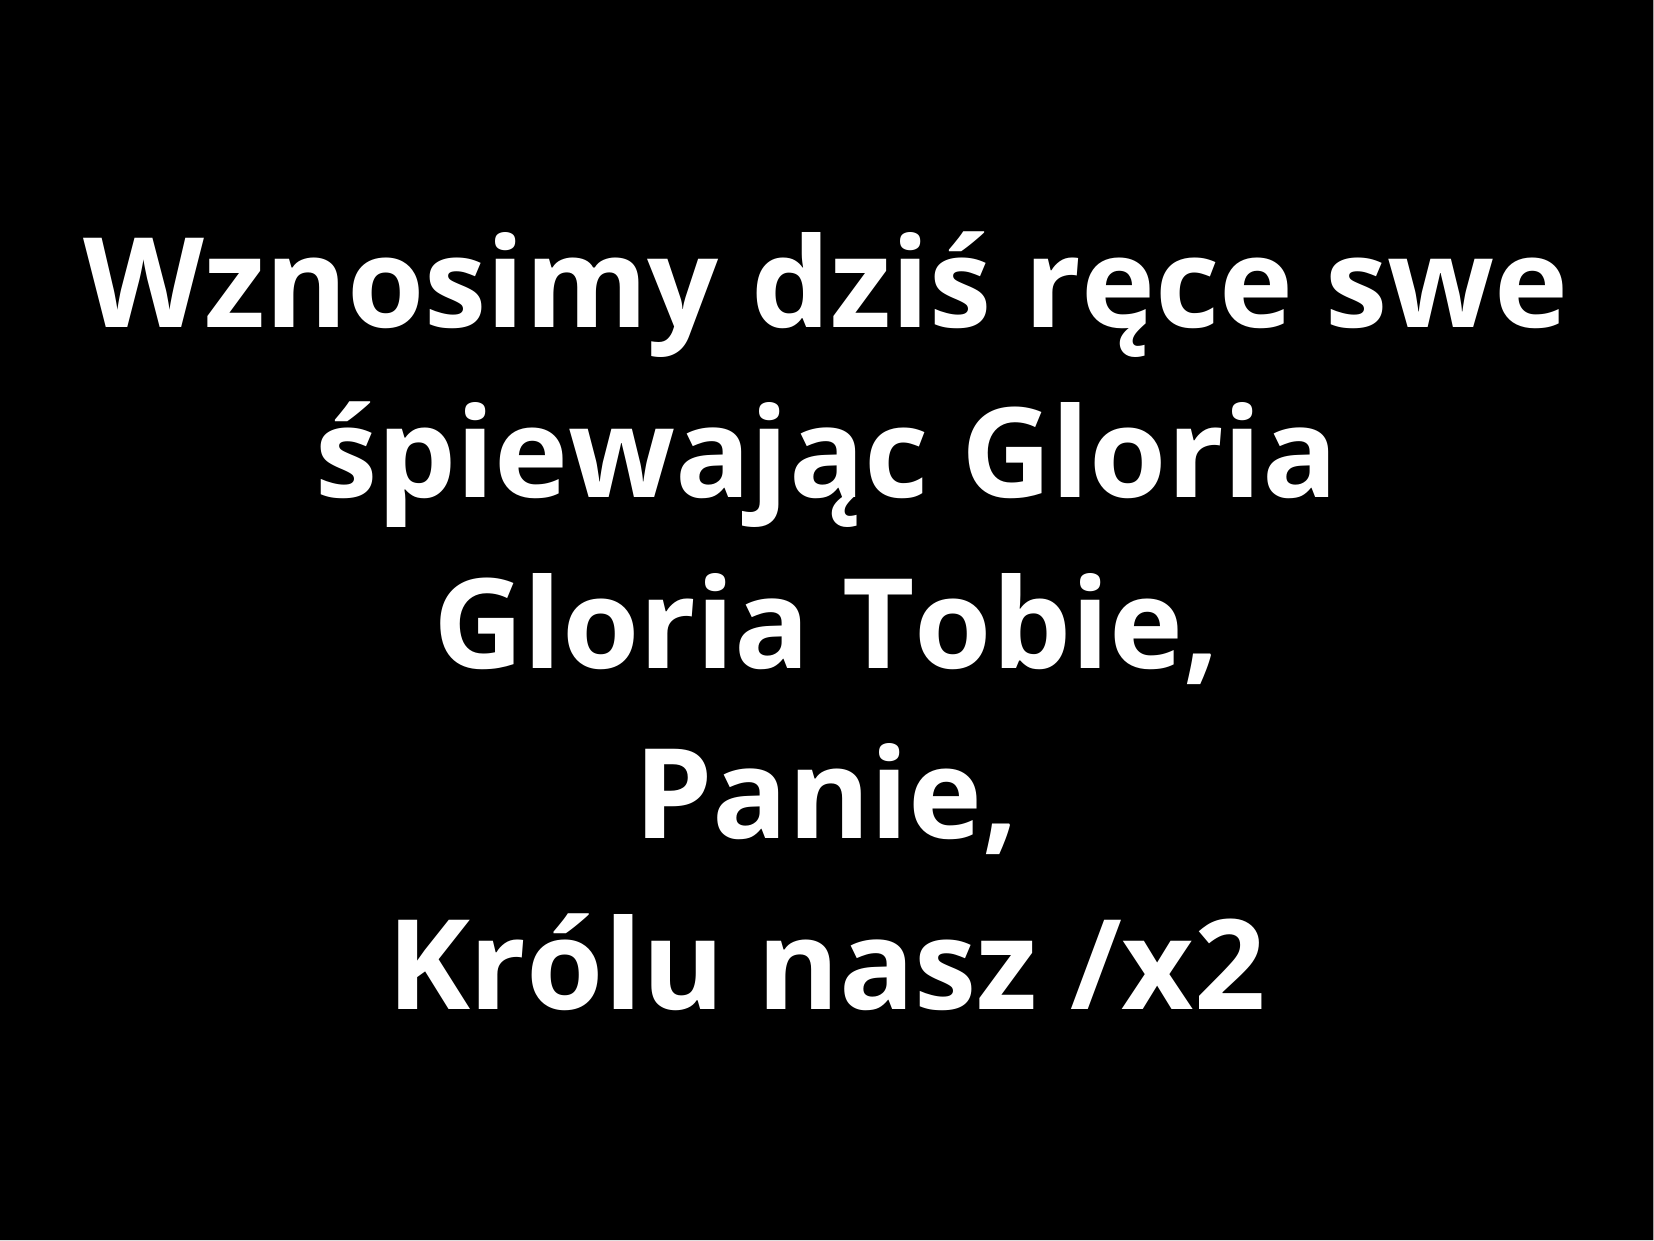

# Wznosimy dziś ręce swe śpiewając Gloria Gloria Tobie, Panie, Królu nasz /x2